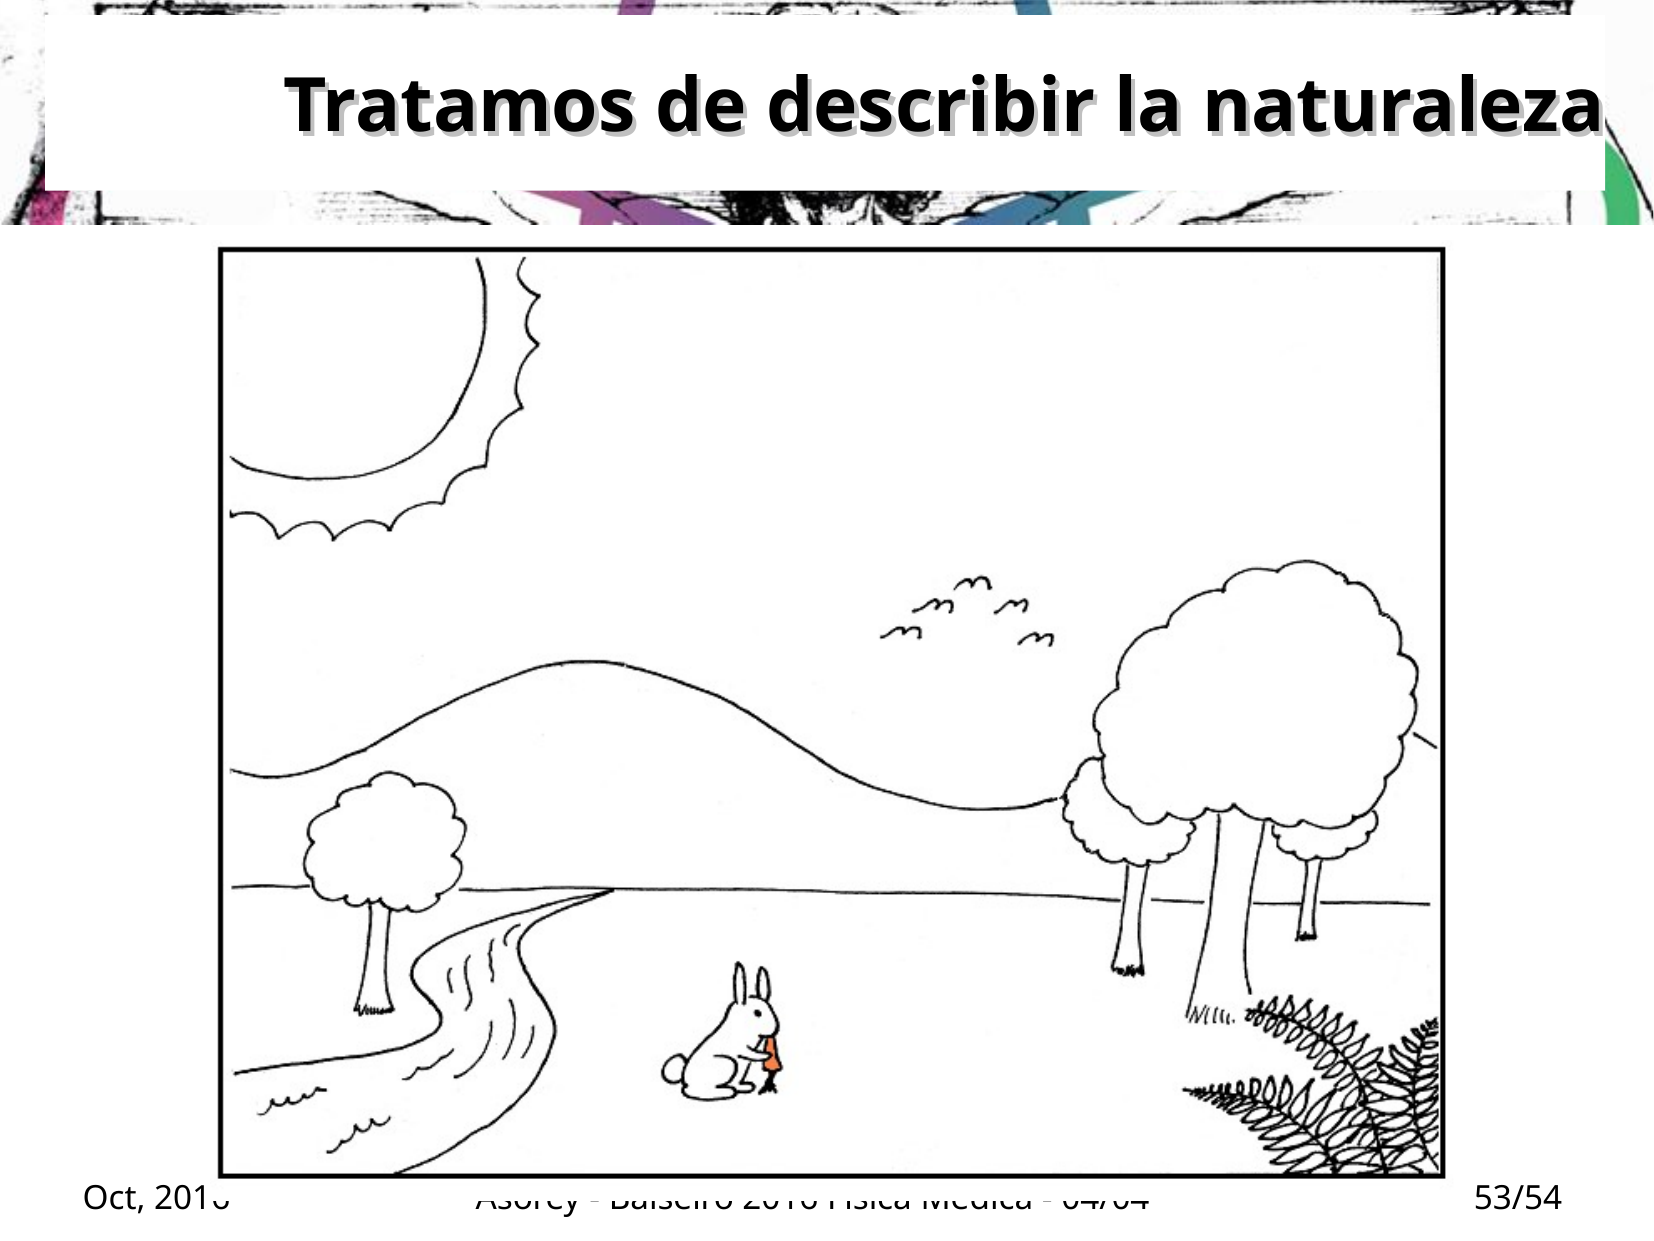

# Tratamos de describir la naturaleza
Oct, 2016
Asorey - Balseiro 2016 Física Médica - 04/04
53